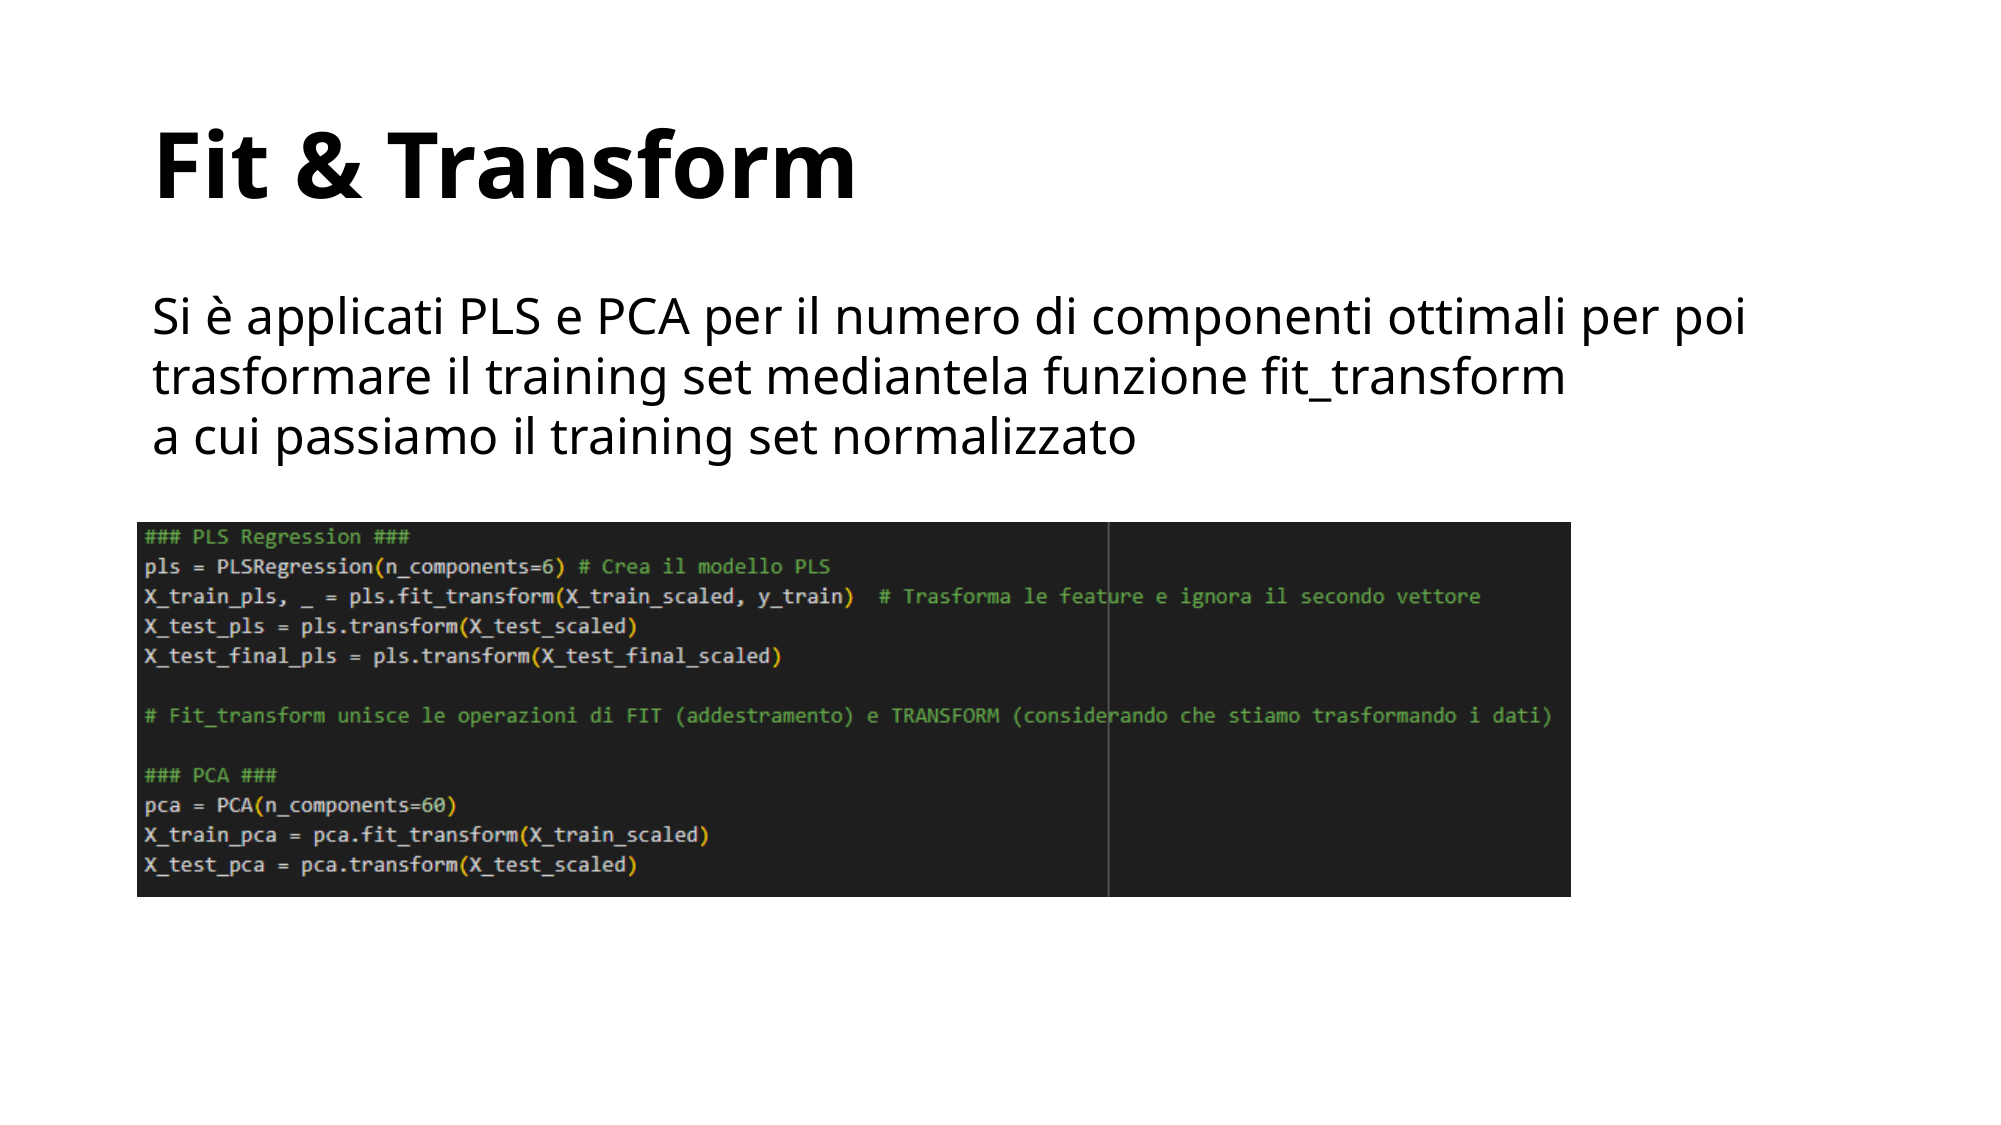

# Fit & Transform
Si è applicati PLS e PCA per il numero di componenti ottimali per poi
trasformare il training set mediantela funzione fit_transform
a cui passiamo il training set normalizzato